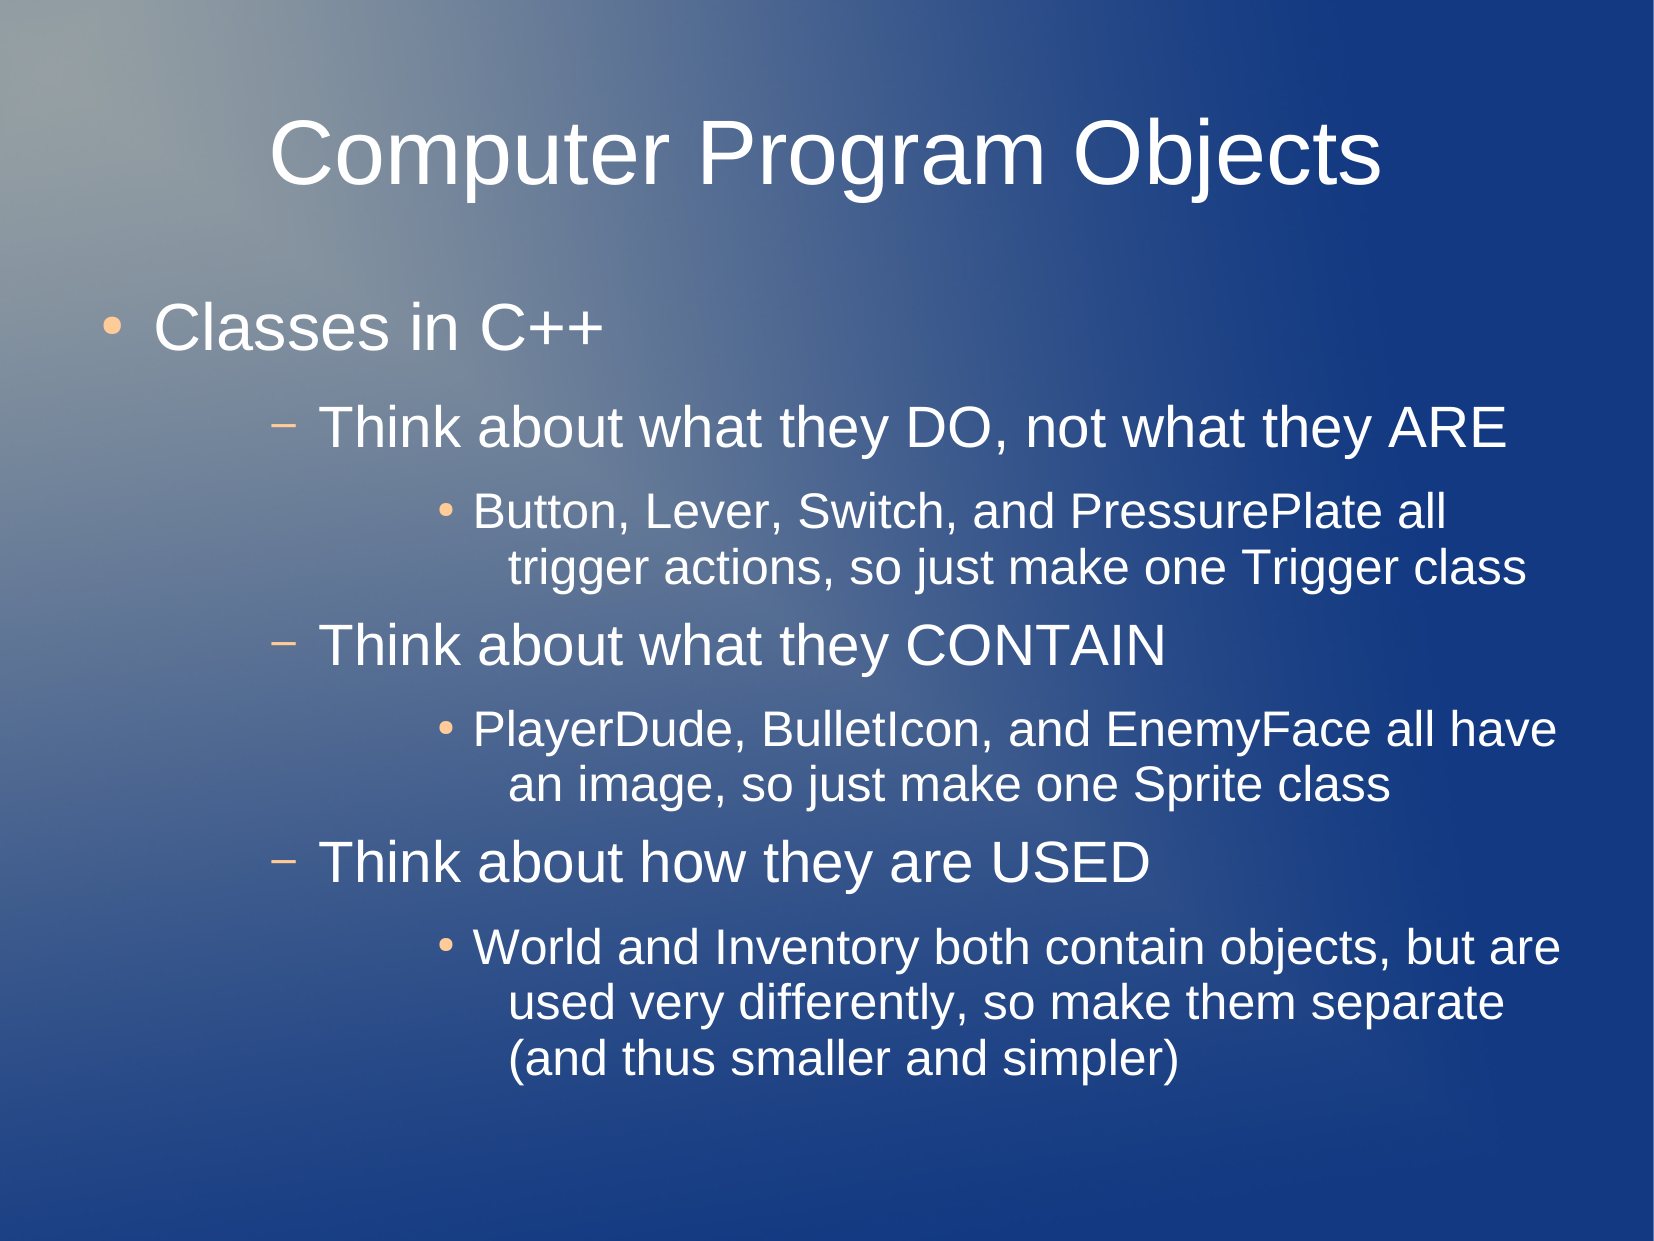

# Computer Program Objects
Classes in C++
Think about what they DO, not what they ARE
Button, Lever, Switch, and PressurePlate all trigger actions, so just make one Trigger class
Think about what they CONTAIN
PlayerDude, BulletIcon, and EnemyFace all have an image, so just make one Sprite class
Think about how they are USED
World and Inventory both contain objects, but are used very differently, so make them separate (and thus smaller and simpler)